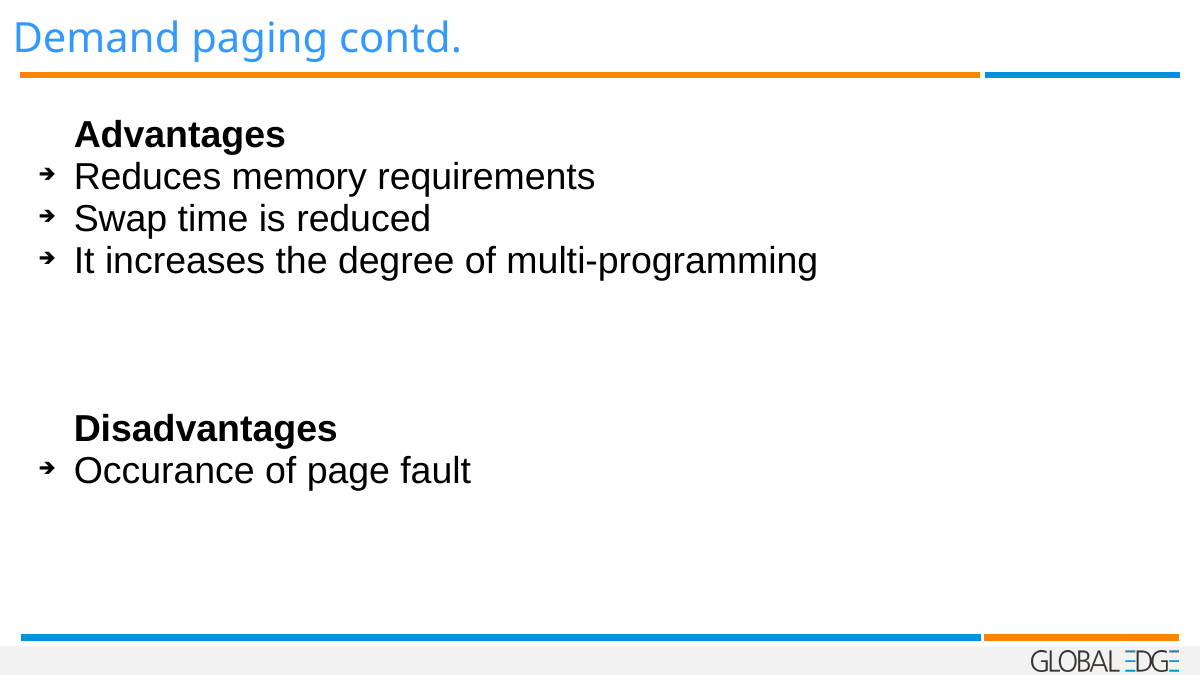

# Demand paging contd.
Advantages
Reduces memory requirements
Swap time is reduced
It increases the degree of multi-programming
Disadvantages
Occurance of page fault